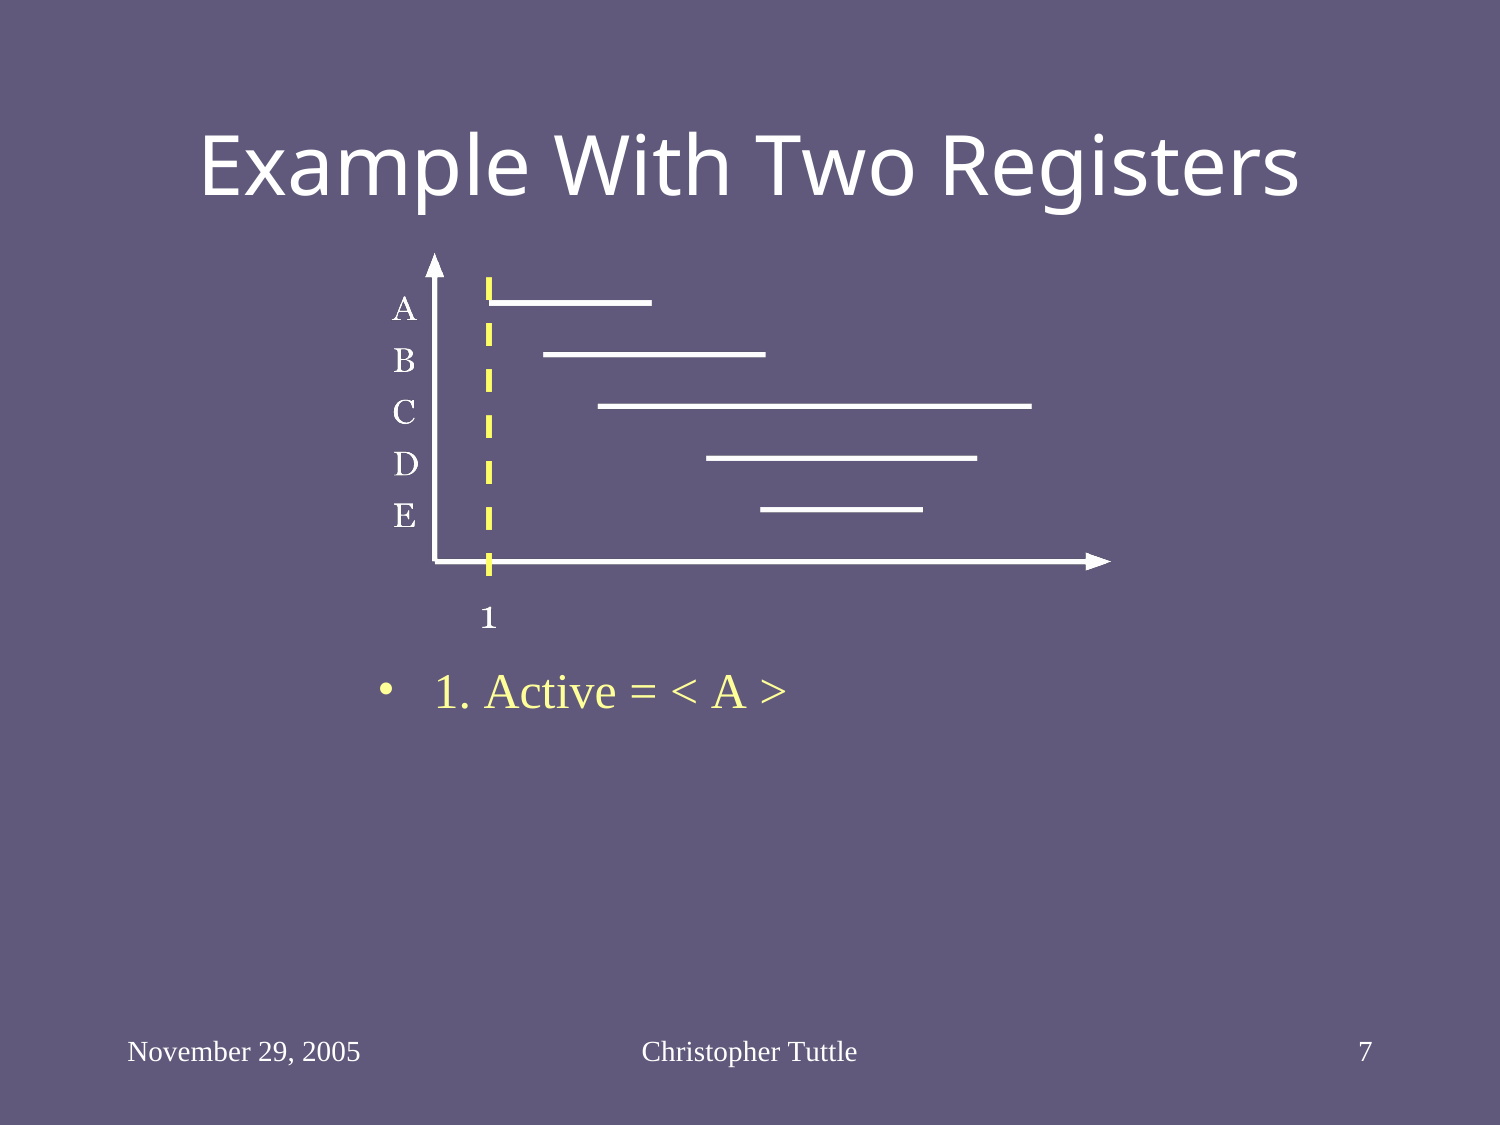

# Example With Two Registers
1. Active = < A >
November 29, 2005
Christopher Tuttle
7